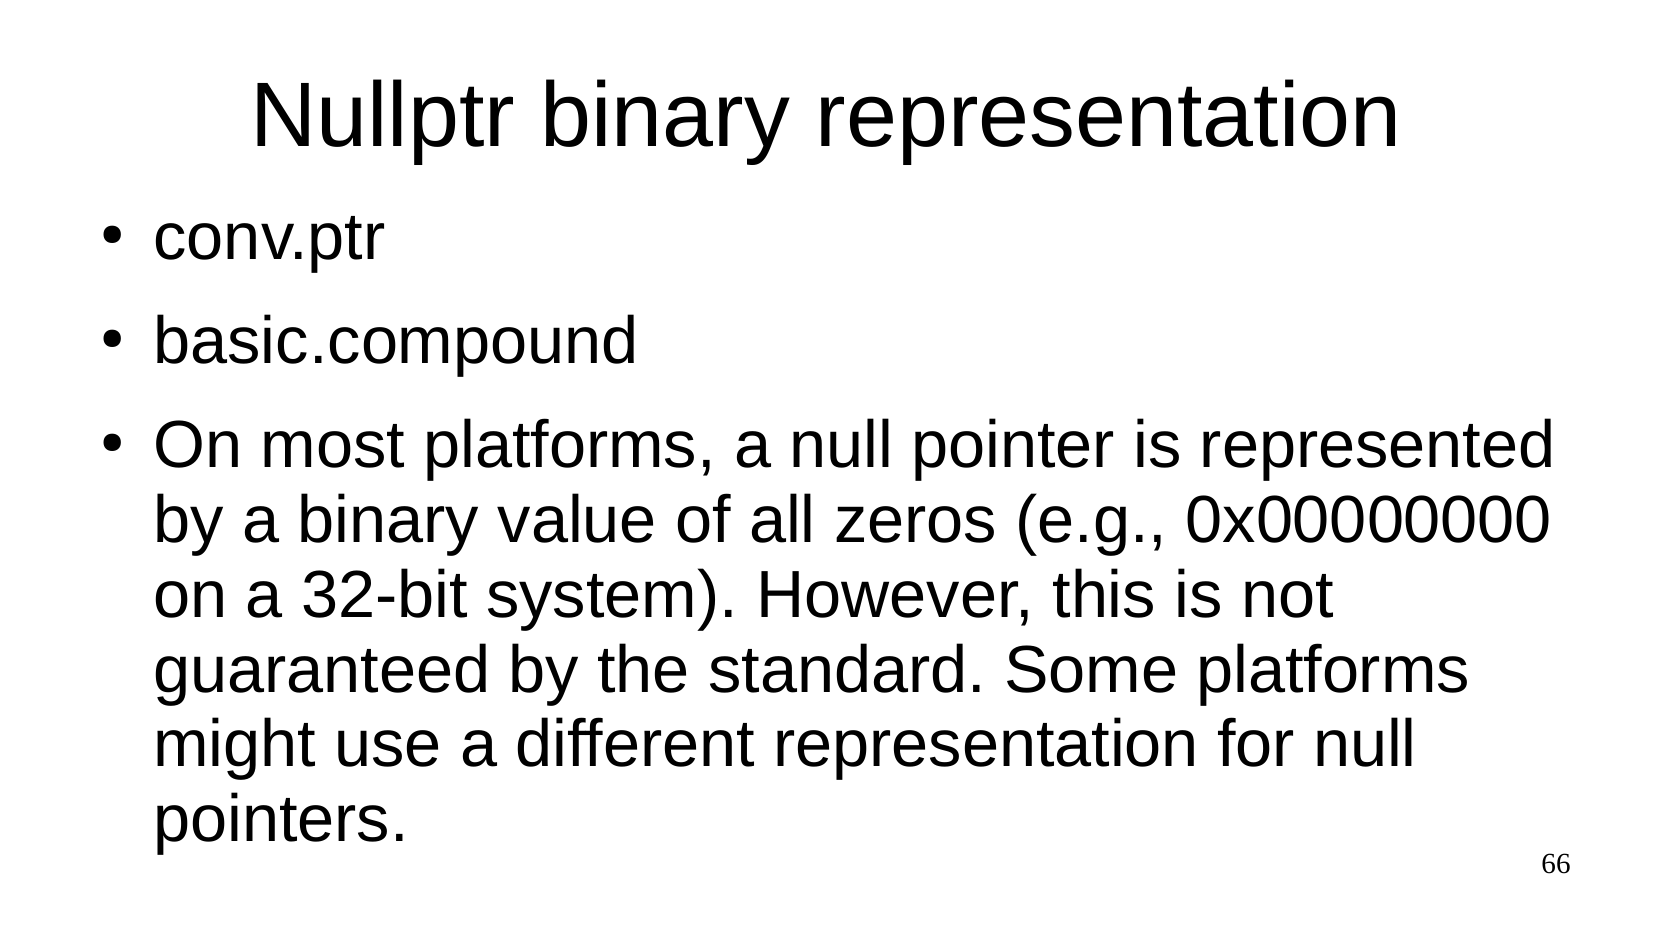

# Nullptr binary representation
conv.ptr
basic.compound
On most platforms, a null pointer is represented by a binary value of all zeros (e.g., 0x00000000 on a 32-bit system). However, this is not guaranteed by the standard. Some platforms might use a different representation for null pointers.
66